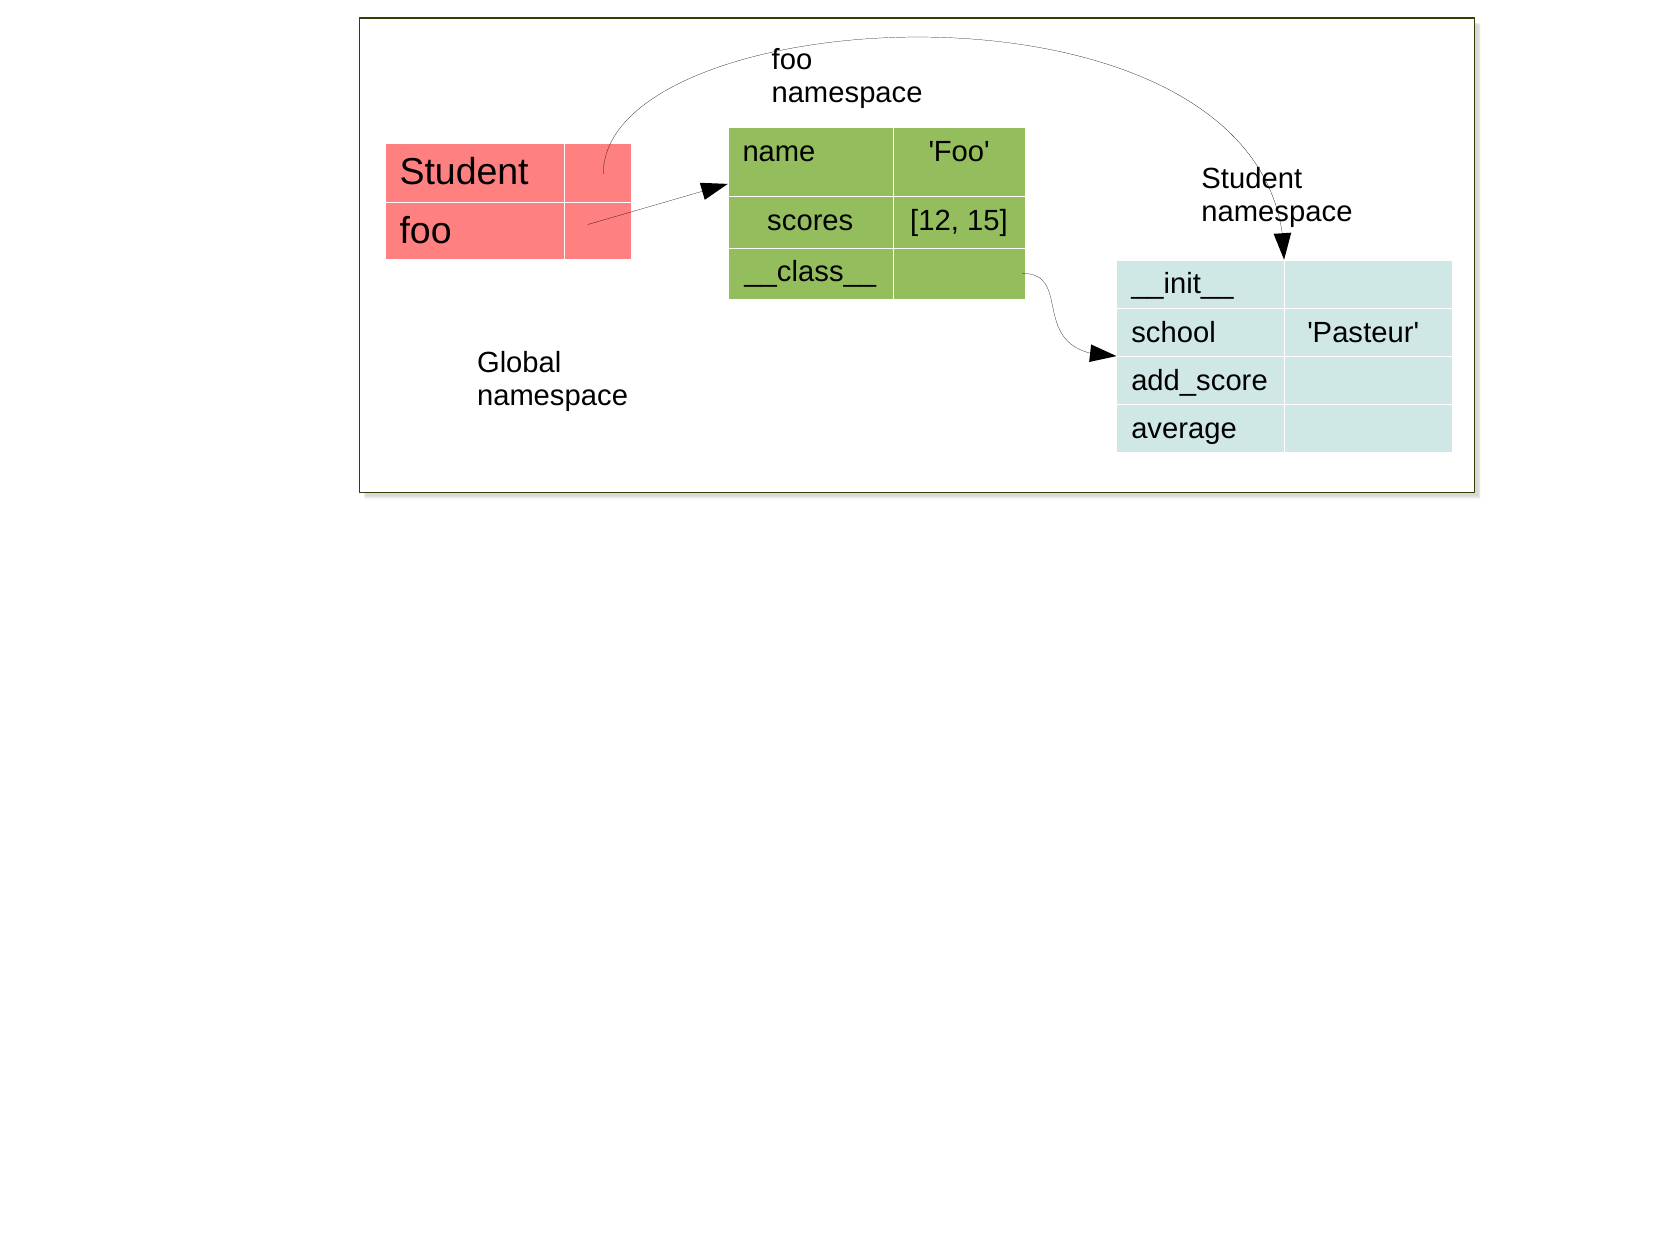

foo
namespace
| name | 'Foo' |
| --- | --- |
| scores | [12, 15] |
| \_\_class\_\_ | |
| Student | |
| --- | --- |
| foo | |
Student
namespace
| \_\_init\_\_ | |
| --- | --- |
| school | 'Pasteur' |
| add\_score | |
| average | |
Global
namespace